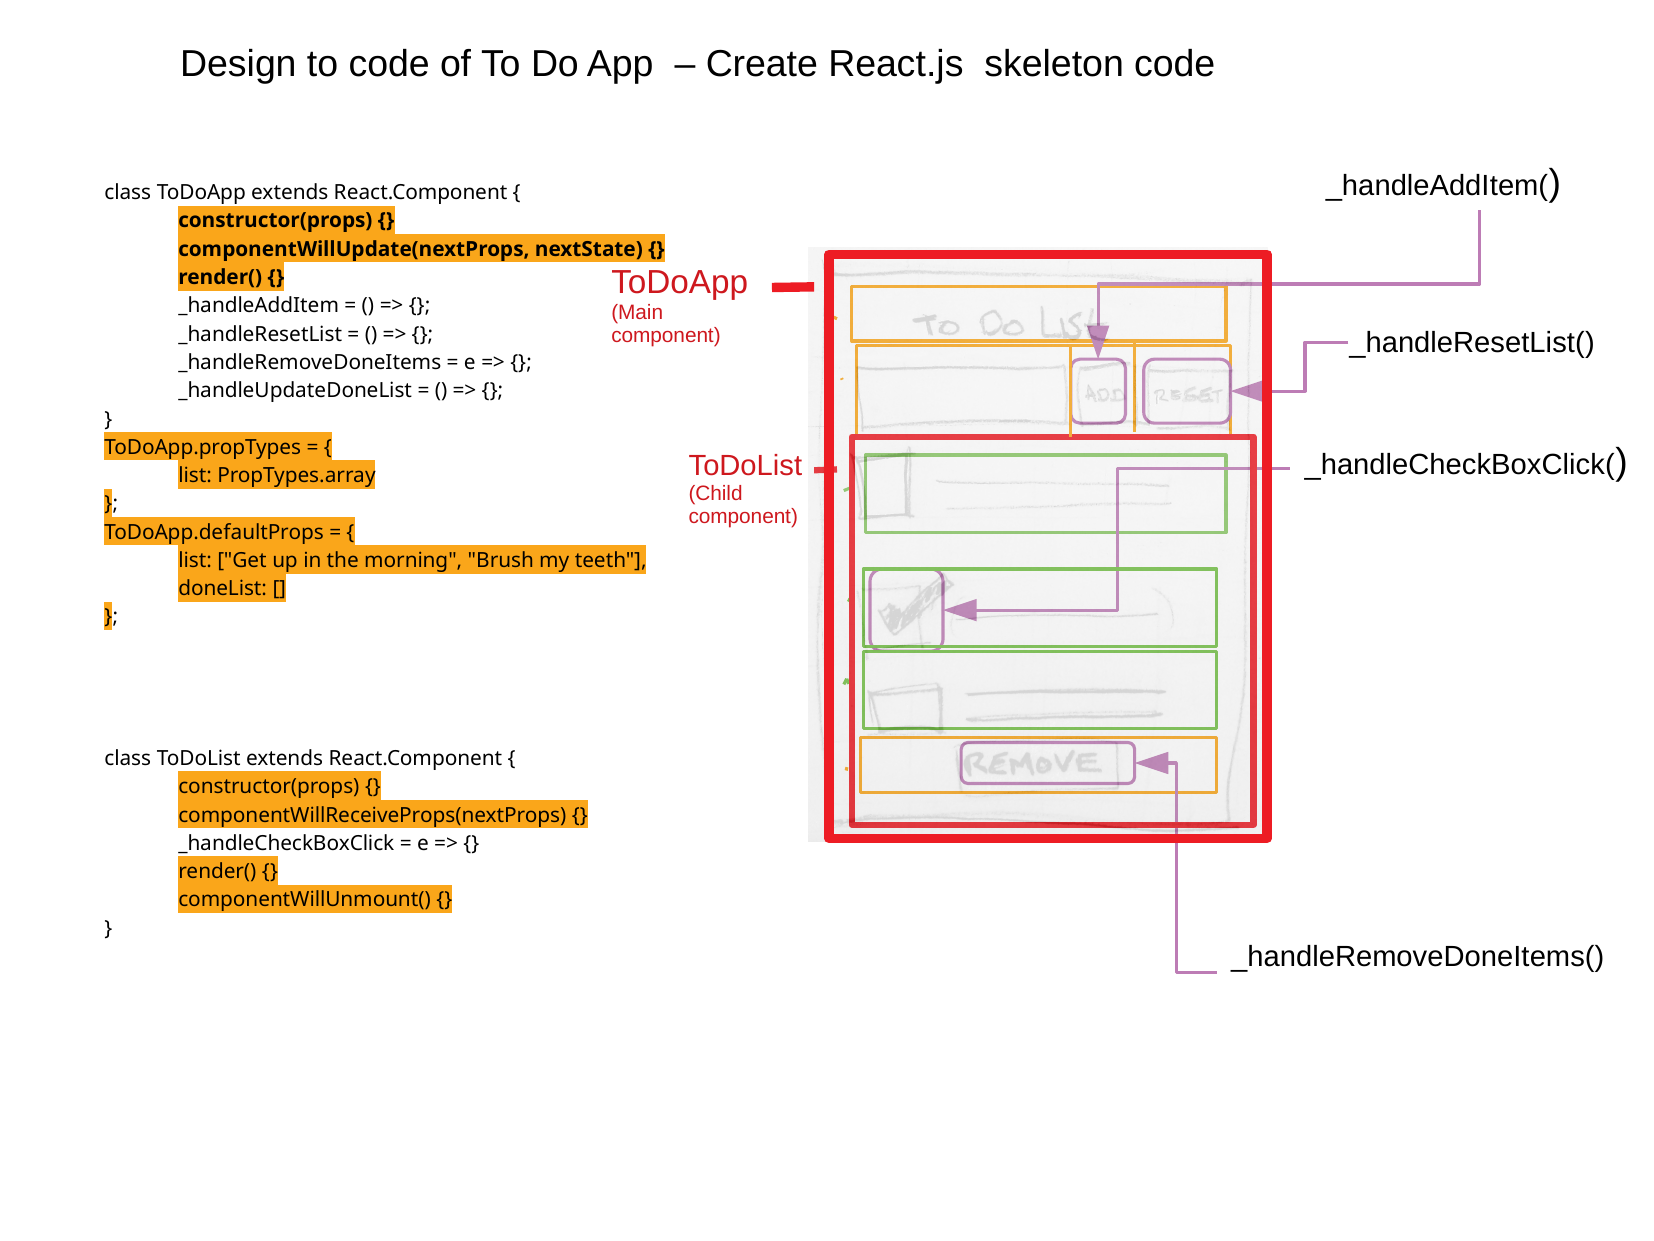

Design to code of To Do App – Create React.js skeleton code
_handleAddItem()
class ToDoApp extends React.Component {
	constructor(props) {}
	componentWillUpdate(nextProps, nextState) {}
	render() {}
	_handleAddItem = () => {};
	_handleResetList = () => {};
	_handleRemoveDoneItems = e => {};
	_handleUpdateDoneList = () => {};
}
ToDoApp.propTypes = {
	list: PropTypes.array
};
ToDoApp.defaultProps = {
	list: ["Get up in the morning", "Brush my teeth"],
	doneList: []
};
class ToDoList extends React.Component {
	constructor(props) {}
	componentWillReceiveProps(nextProps) {}
	_handleCheckBoxClick = e => {}
	render() {}
	componentWillUnmount() {}
}
ToDoApp
(Main component)
_handleResetList()
_handleCheckBoxClick()
ToDoList
(Child component)
_handleRemoveDoneItems()